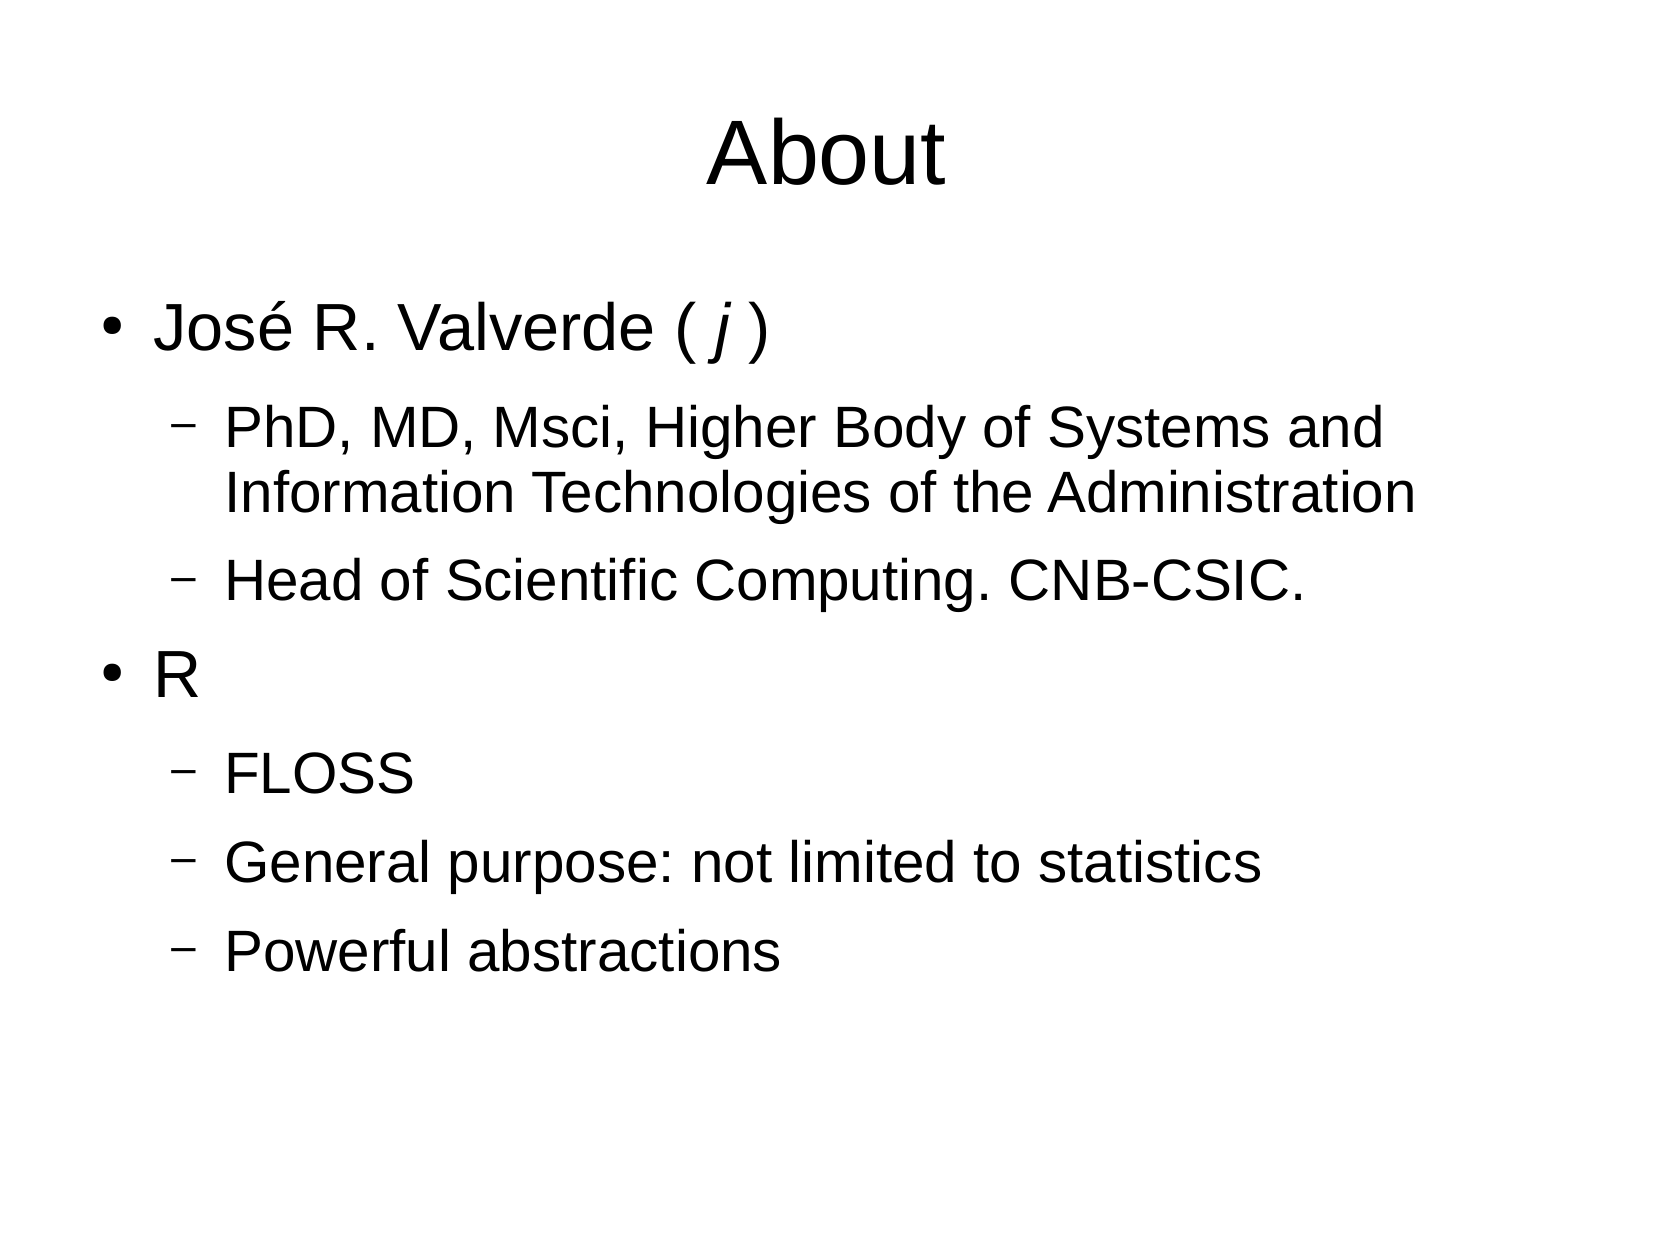

# About
José R. Valverde ( j )
PhD, MD, Msci, Higher Body of Systems and Information Technologies of the Administration
Head of Scientific Computing. CNB-CSIC.
R
FLOSS
General purpose: not limited to statistics
Powerful abstractions